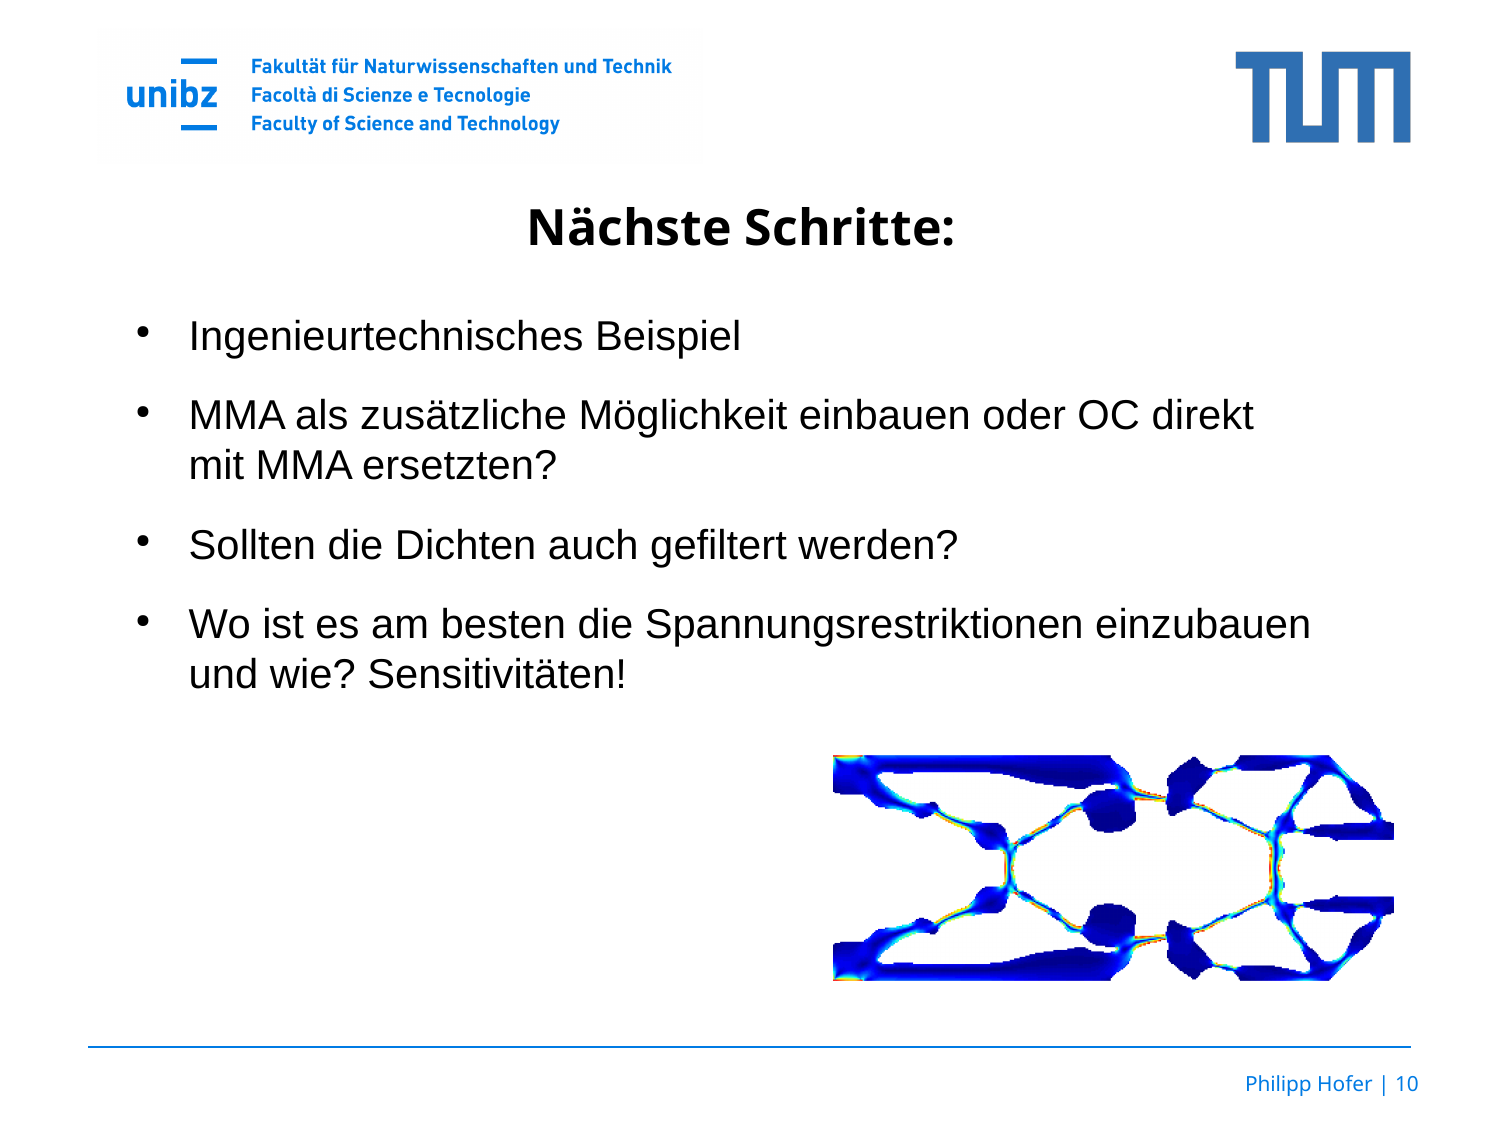

Nächste Schritte:
Ingenieurtechnisches Beispiel
MMA als zusätzliche Möglichkeit einbauen oder OC direkt mit MMA ersetzten?
Sollten die Dichten auch gefiltert werden?
Wo ist es am besten die Spannungsrestriktionen einzubauen und wie? Sensitivitäten!